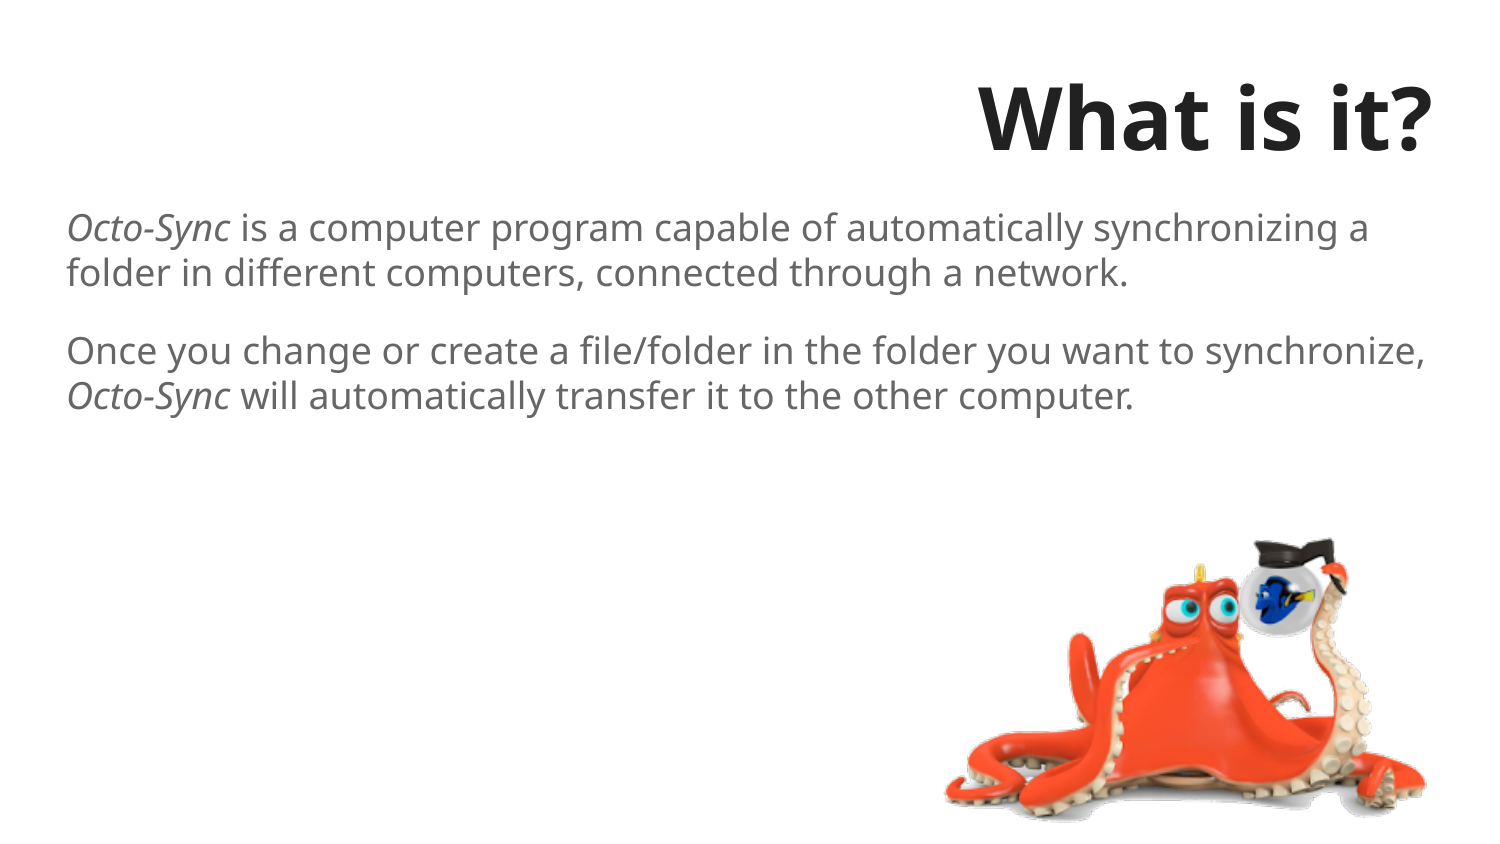

# What is it?
Octo-Sync is a computer program capable of automatically synchronizing a folder in different computers, connected through a network.
Once you change or create a file/folder in the folder you want to synchronize, Octo-Sync will automatically transfer it to the other computer.